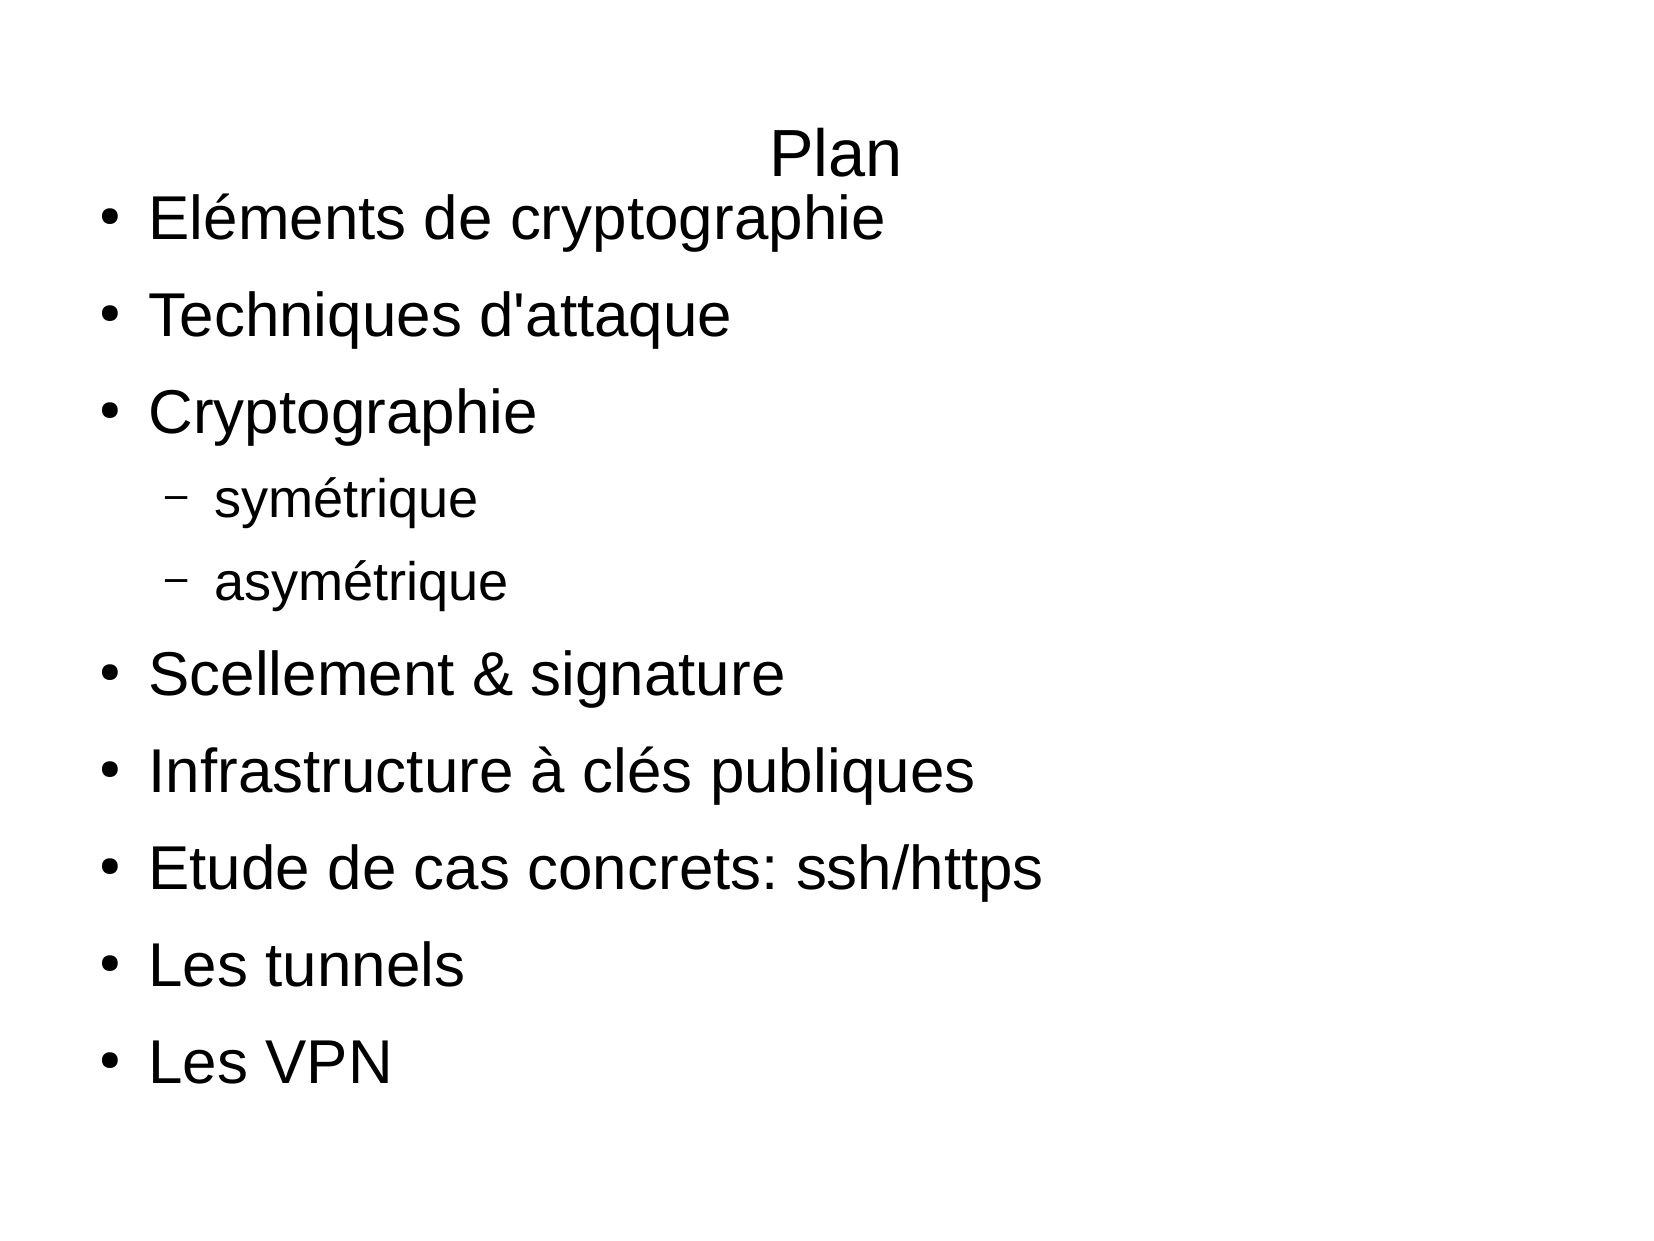

# Plan
Eléments de cryptographie
Techniques d'attaque
Cryptographie
symétrique
asymétrique
Scellement & signature
Infrastructure à clés publiques
Etude de cas concrets: ssh/https
Les tunnels
Les VPN